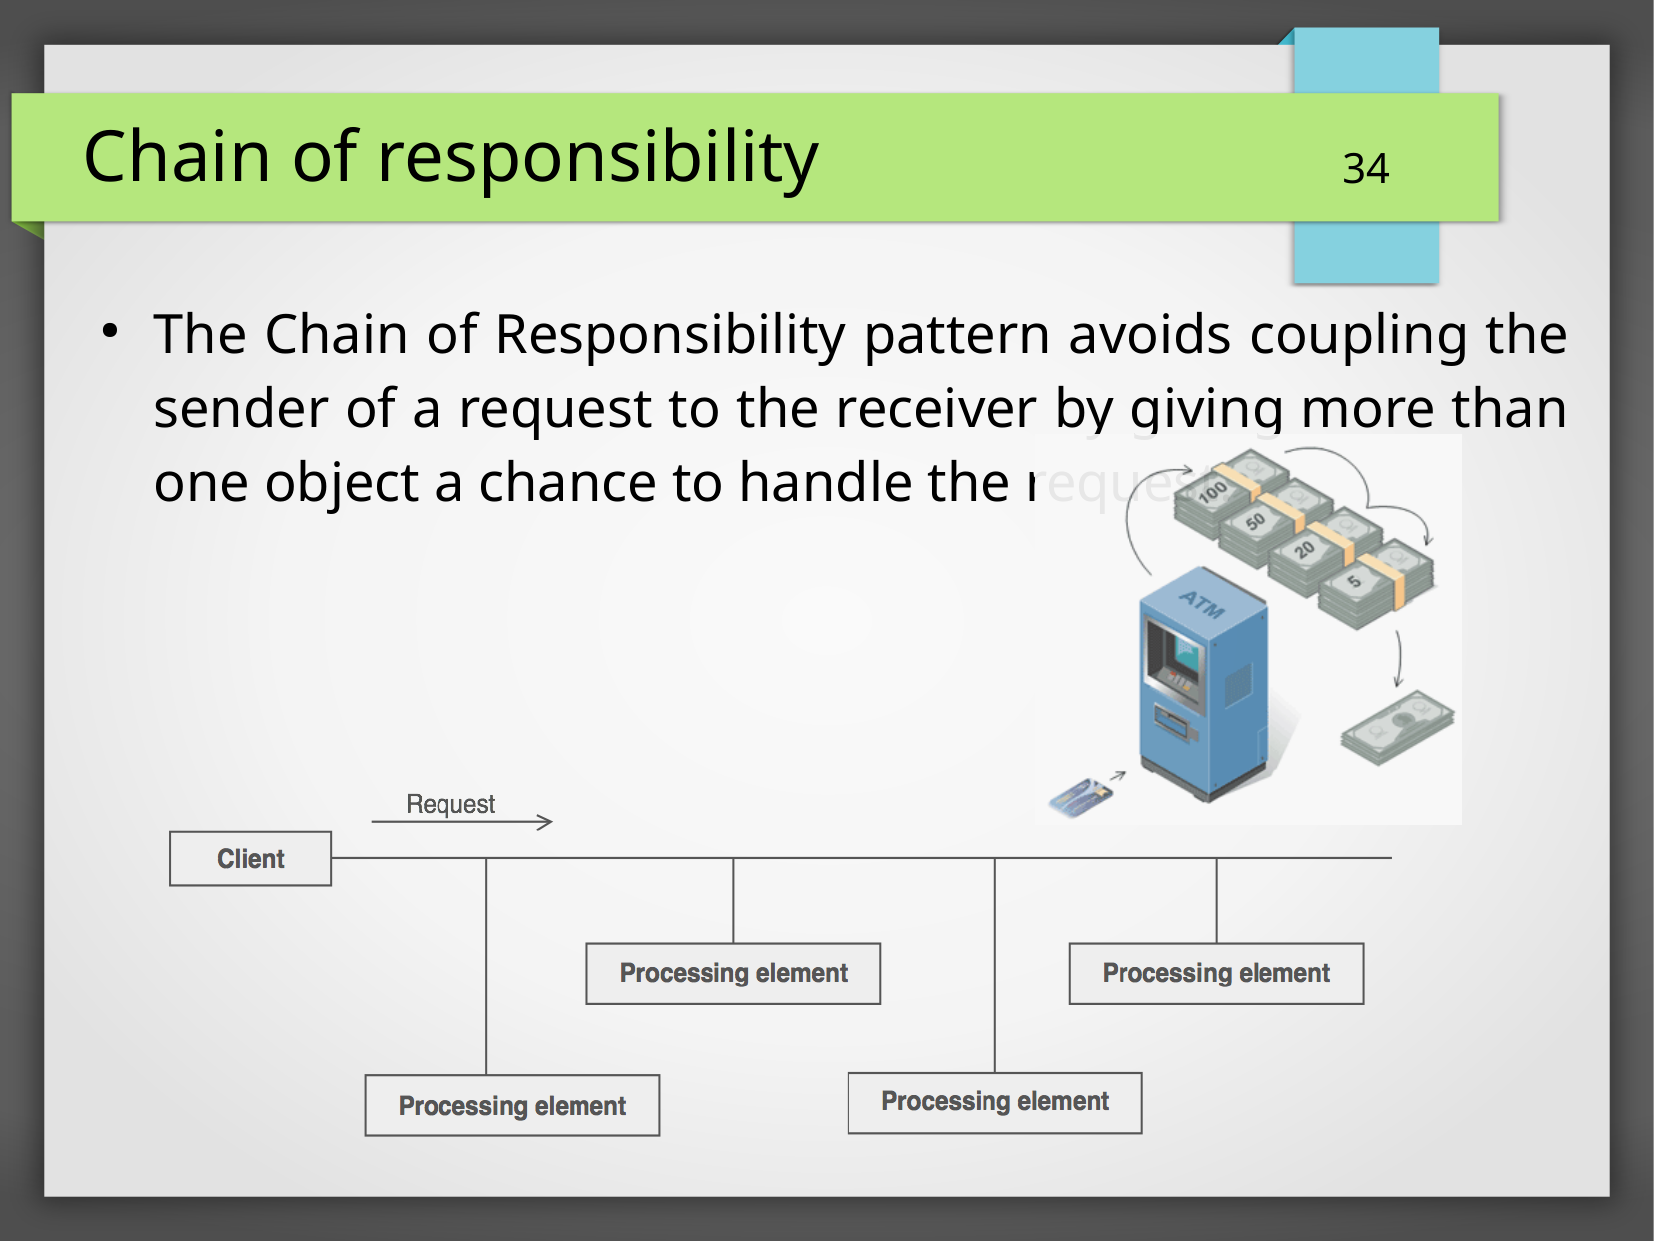

# Chain of responsibility
The Chain of Responsibility pattern avoids coupling the sender of a request to the receiver by giving more than one object a chance to handle the request.